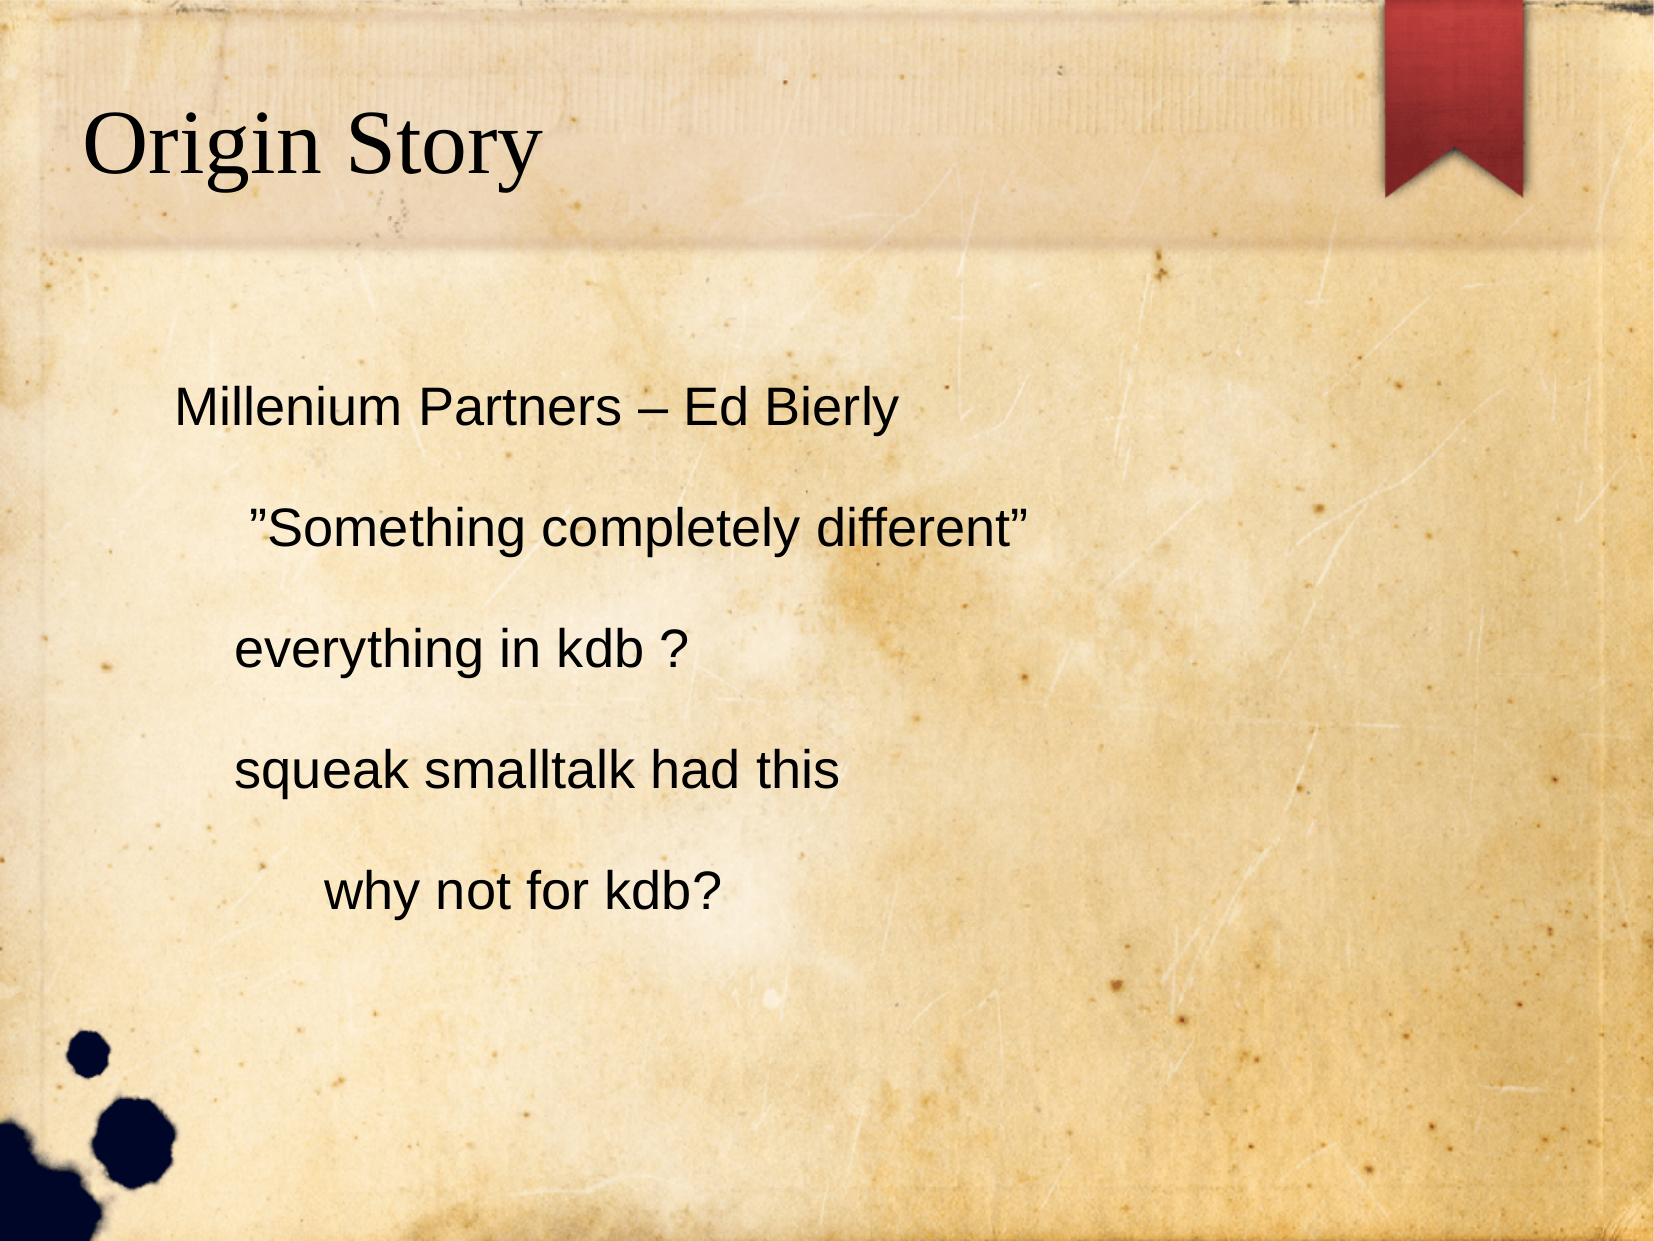

# Origin Story
Millenium Partners – Ed Bierly
	”Something completely different”
 everything in kdb ?
 squeak smalltalk had this
		why not for kdb?